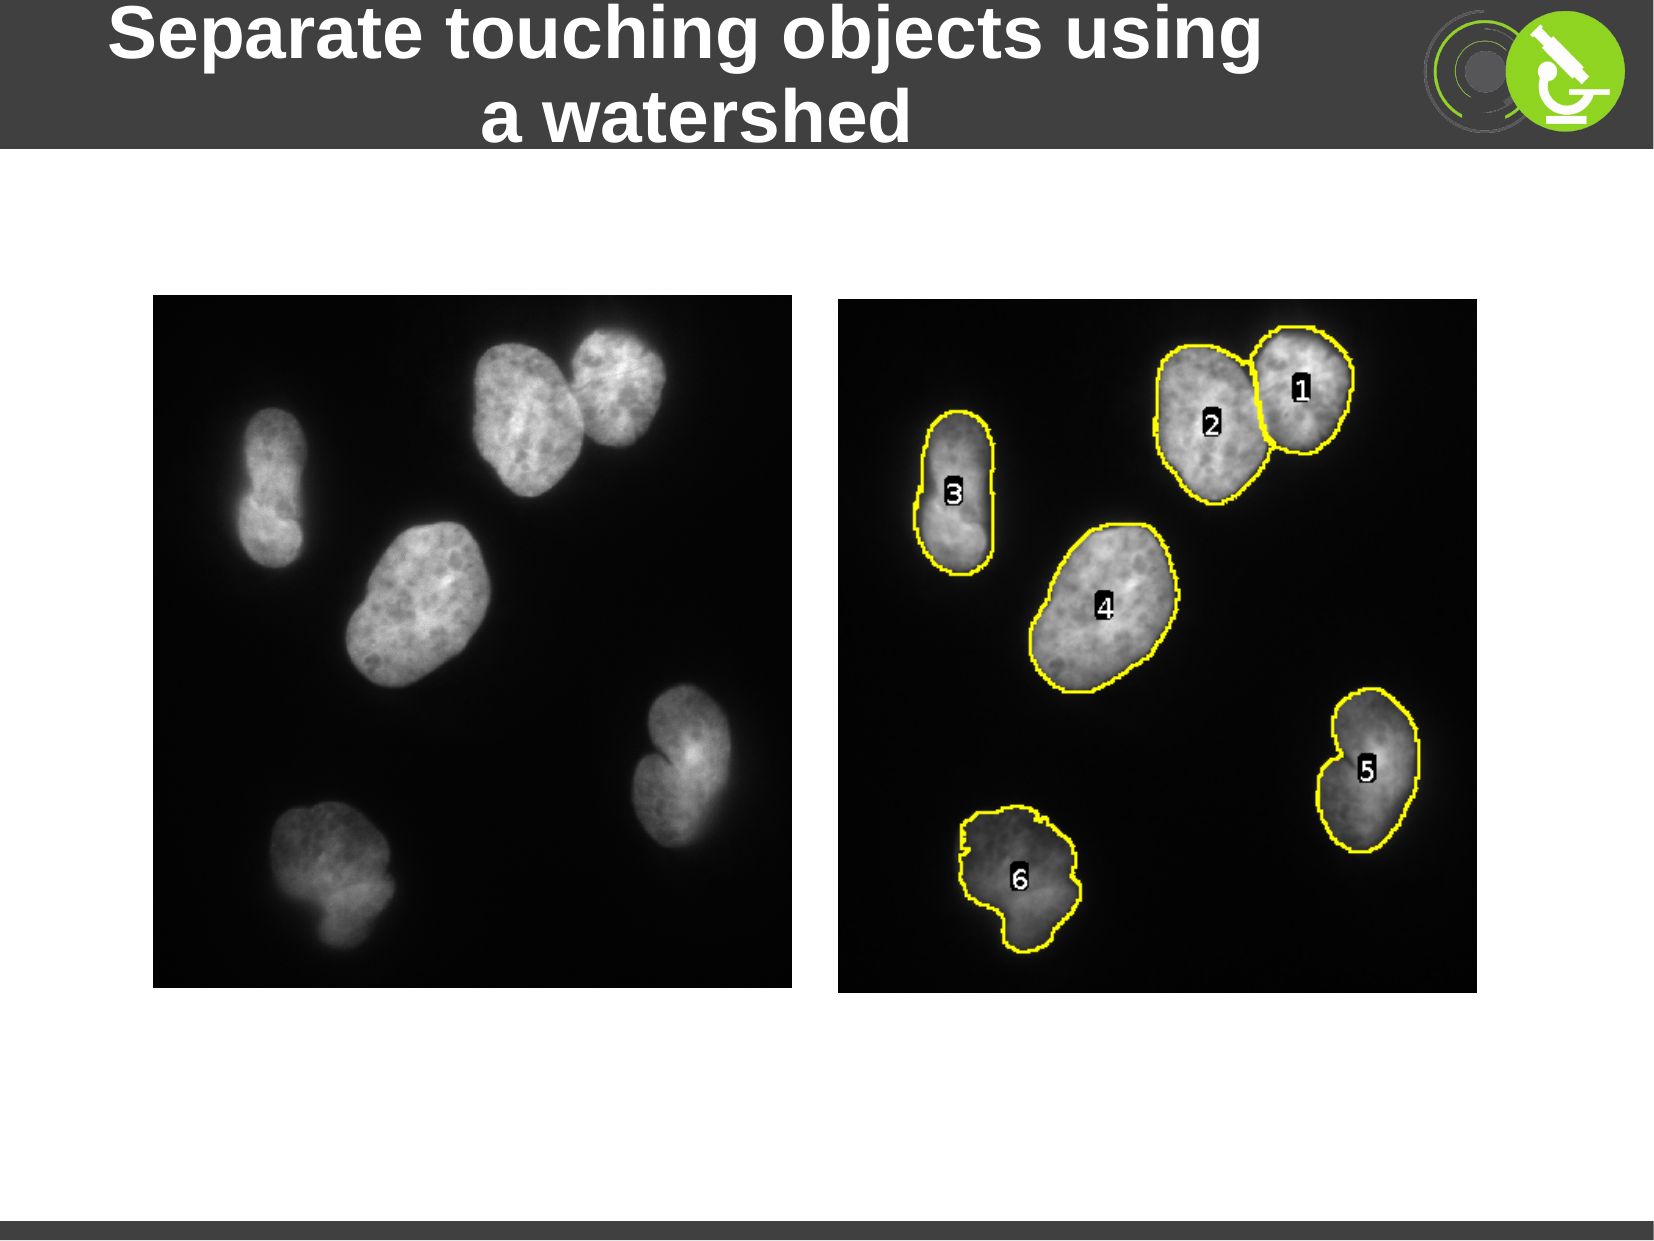

# Separate touching objects using a watershed